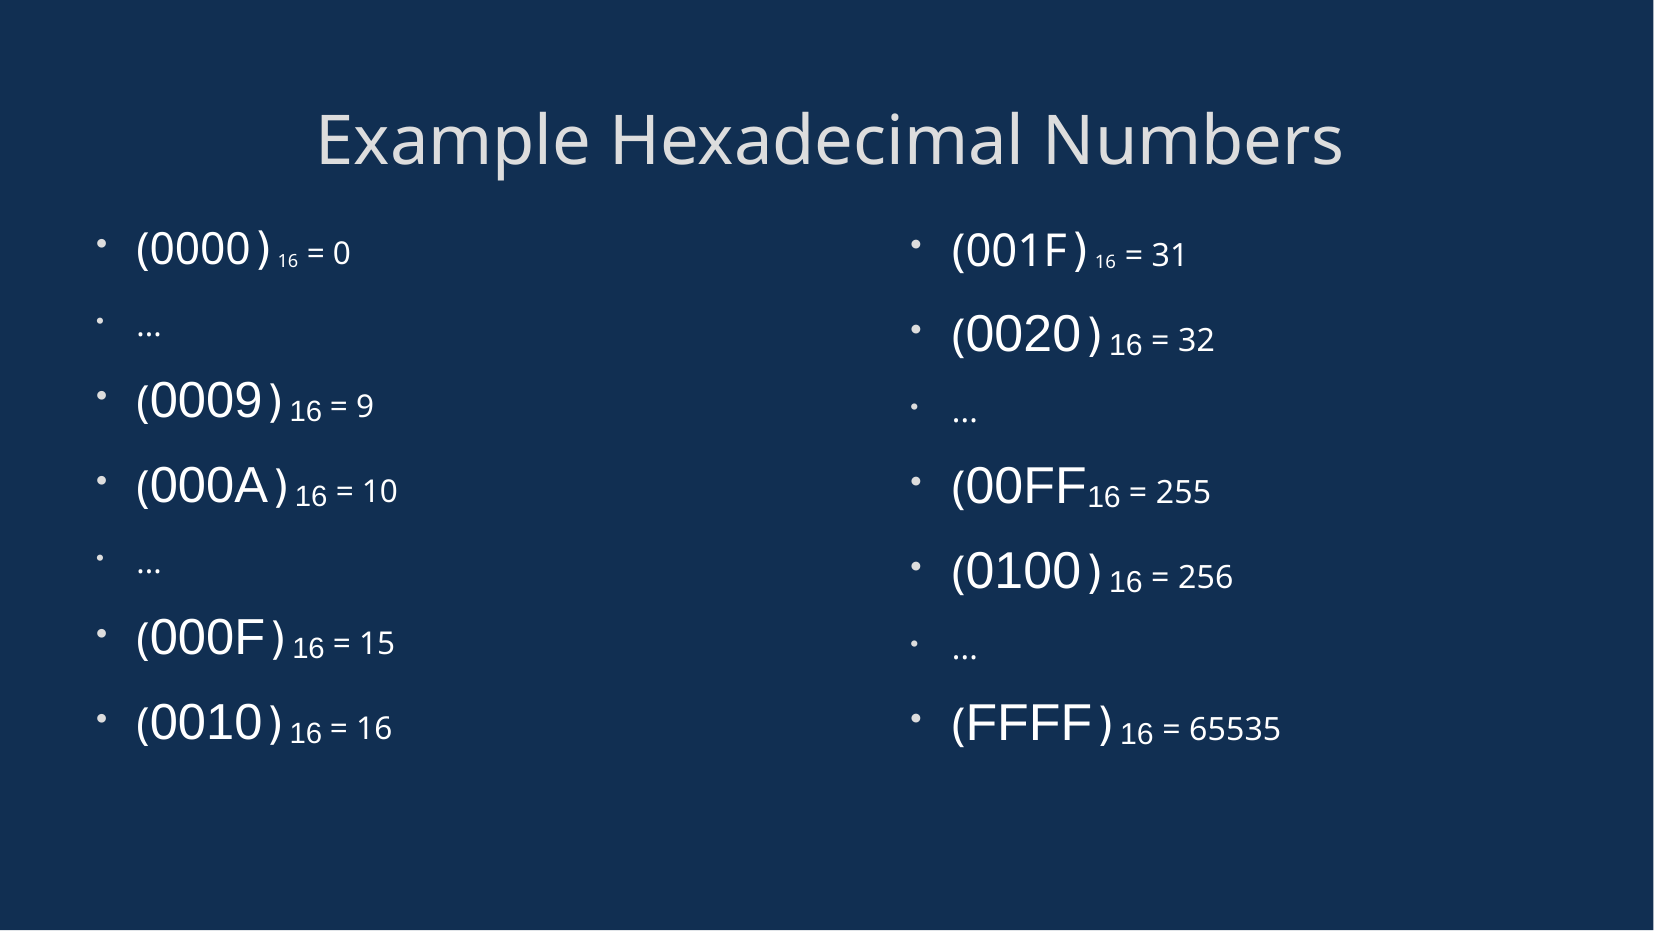

# Example Hexadecimal Numbers
(0000)16 = 0
...
(0009)16 = 9
(000A)16 = 10
...
(000F)16 = 15
(0010)16 = 16
(001F)16 = 31
(0020)16 = 32
...
(00FF16 = 255
(0100)16 = 256
...
(FFFF)16 = 65535